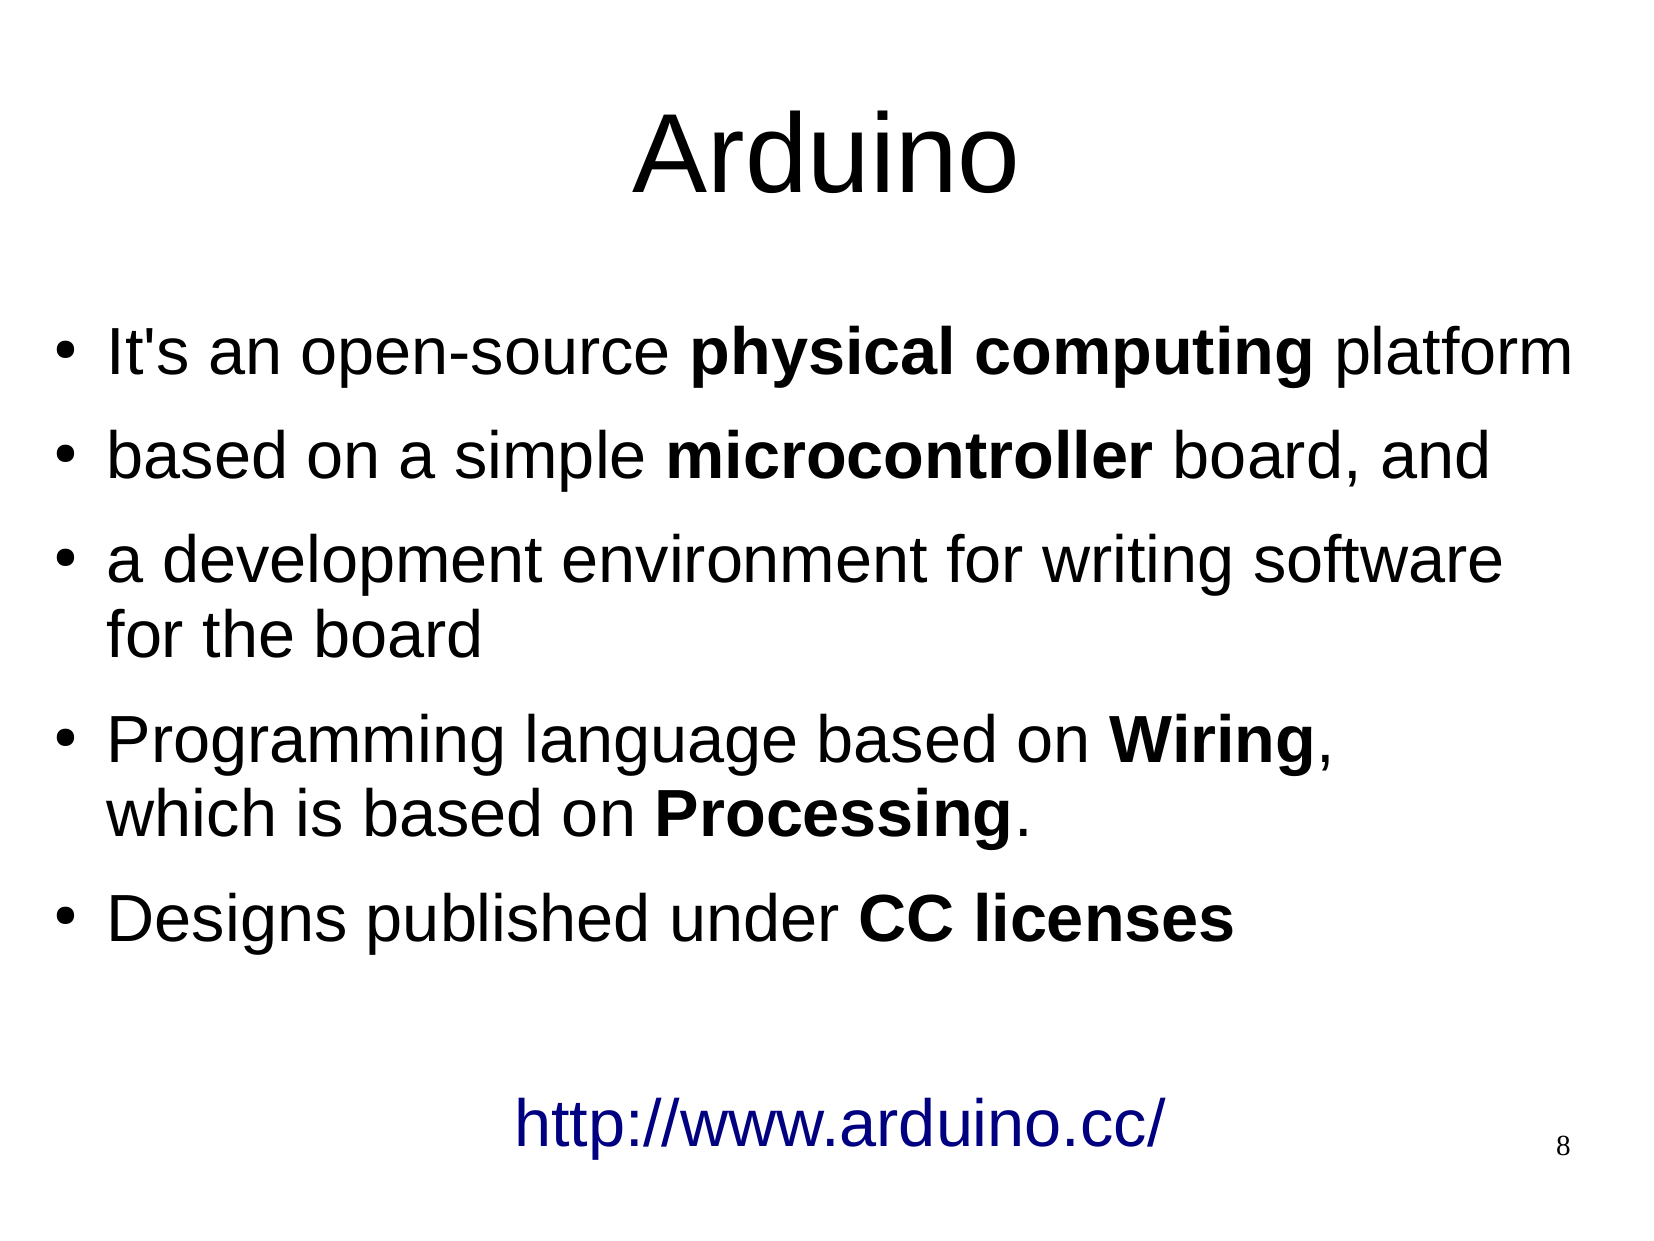

# Arduino
It's an open-source physical computing platform
based on a simple microcontroller board, and
a development environment for writing software
for the board
Programming language based on Wiring,
which is based on Processing.
Designs published under CC licenses
 http://www.arduino.cc/
8